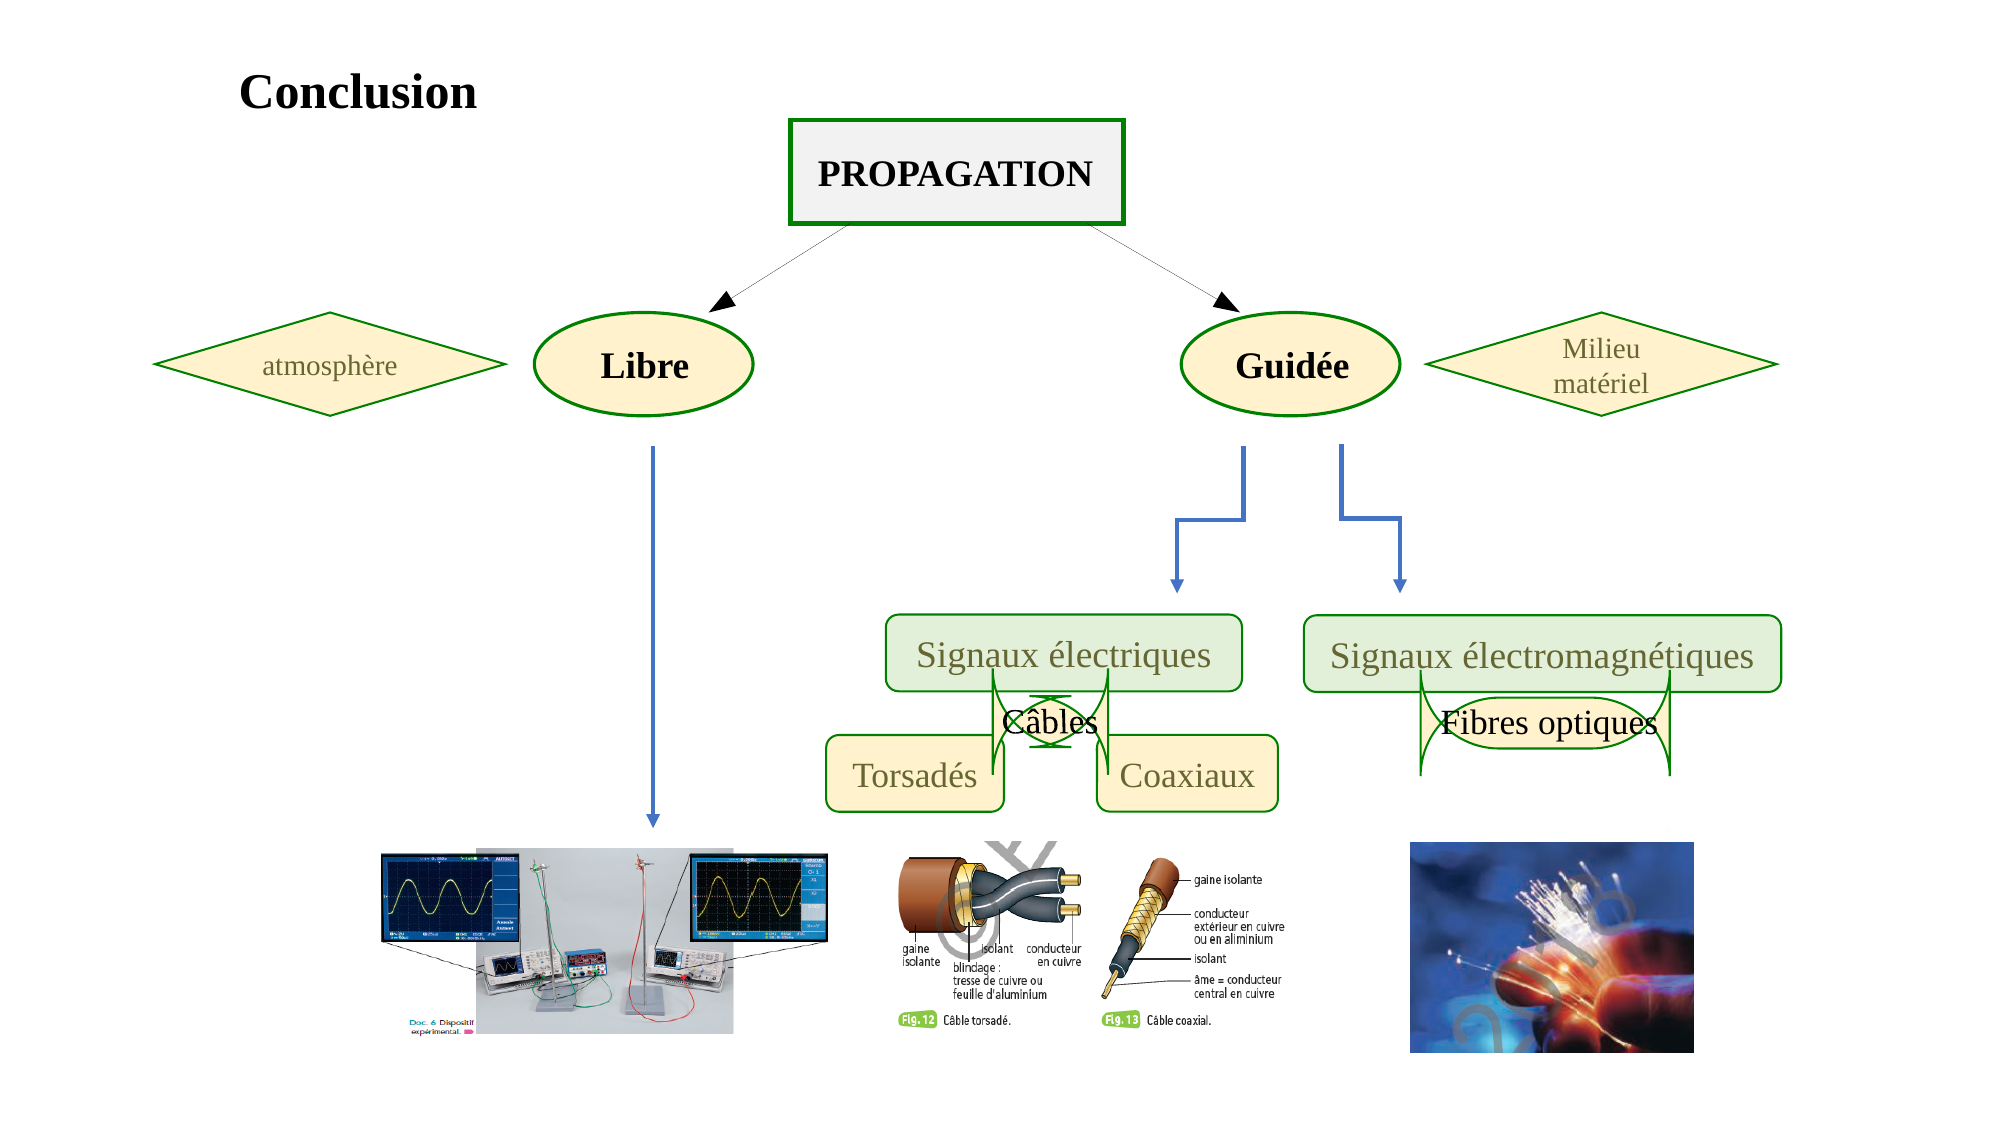

Conclusion
PROPAGATION
atmosphère
Milieu matériel
Libre
Guidée
Signaux électriques
Signaux électromagnétiques
Câbles
Fibres optiques
Coaxiaux
Torsadés